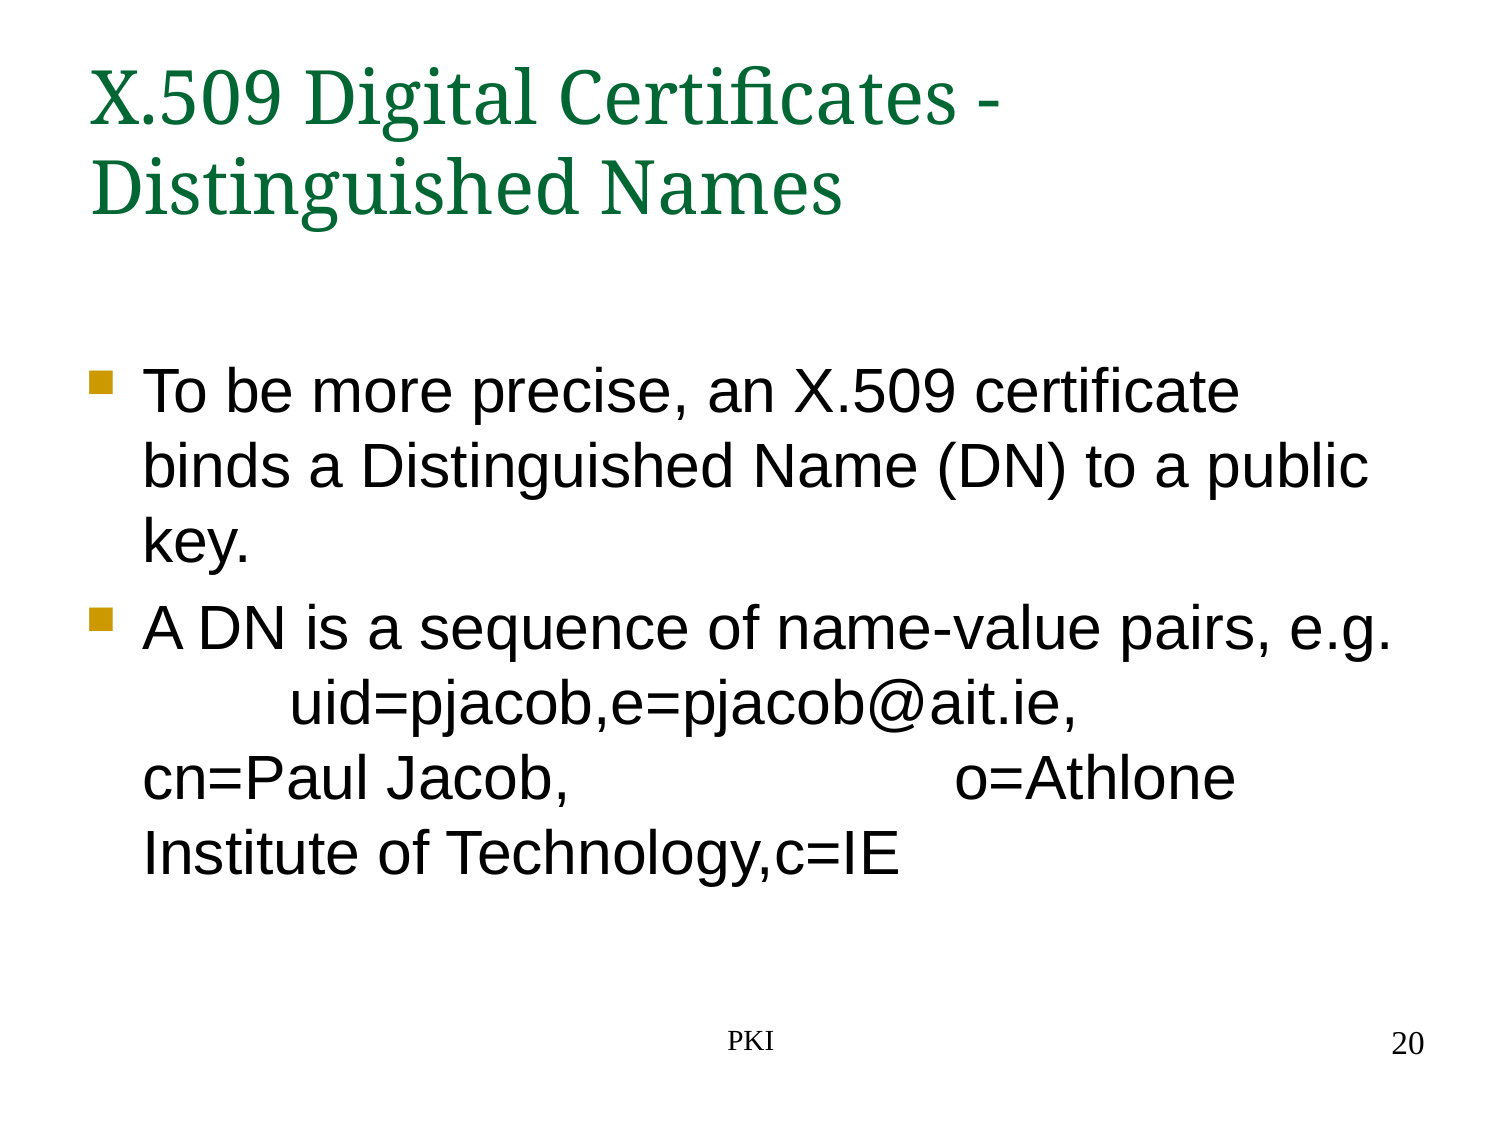

# X.509 Digital Certificates - Distinguished Names
To be more precise, an X.509 certificate binds a Distinguished Name (DN) to a public key.
A DN is a sequence of name-value pairs, e.g.			uid=pjacob,e=pjacob@ait.ie,				cn=Paul Jacob,						o=Athlone Institute of Technology,c=IE
PKI
20